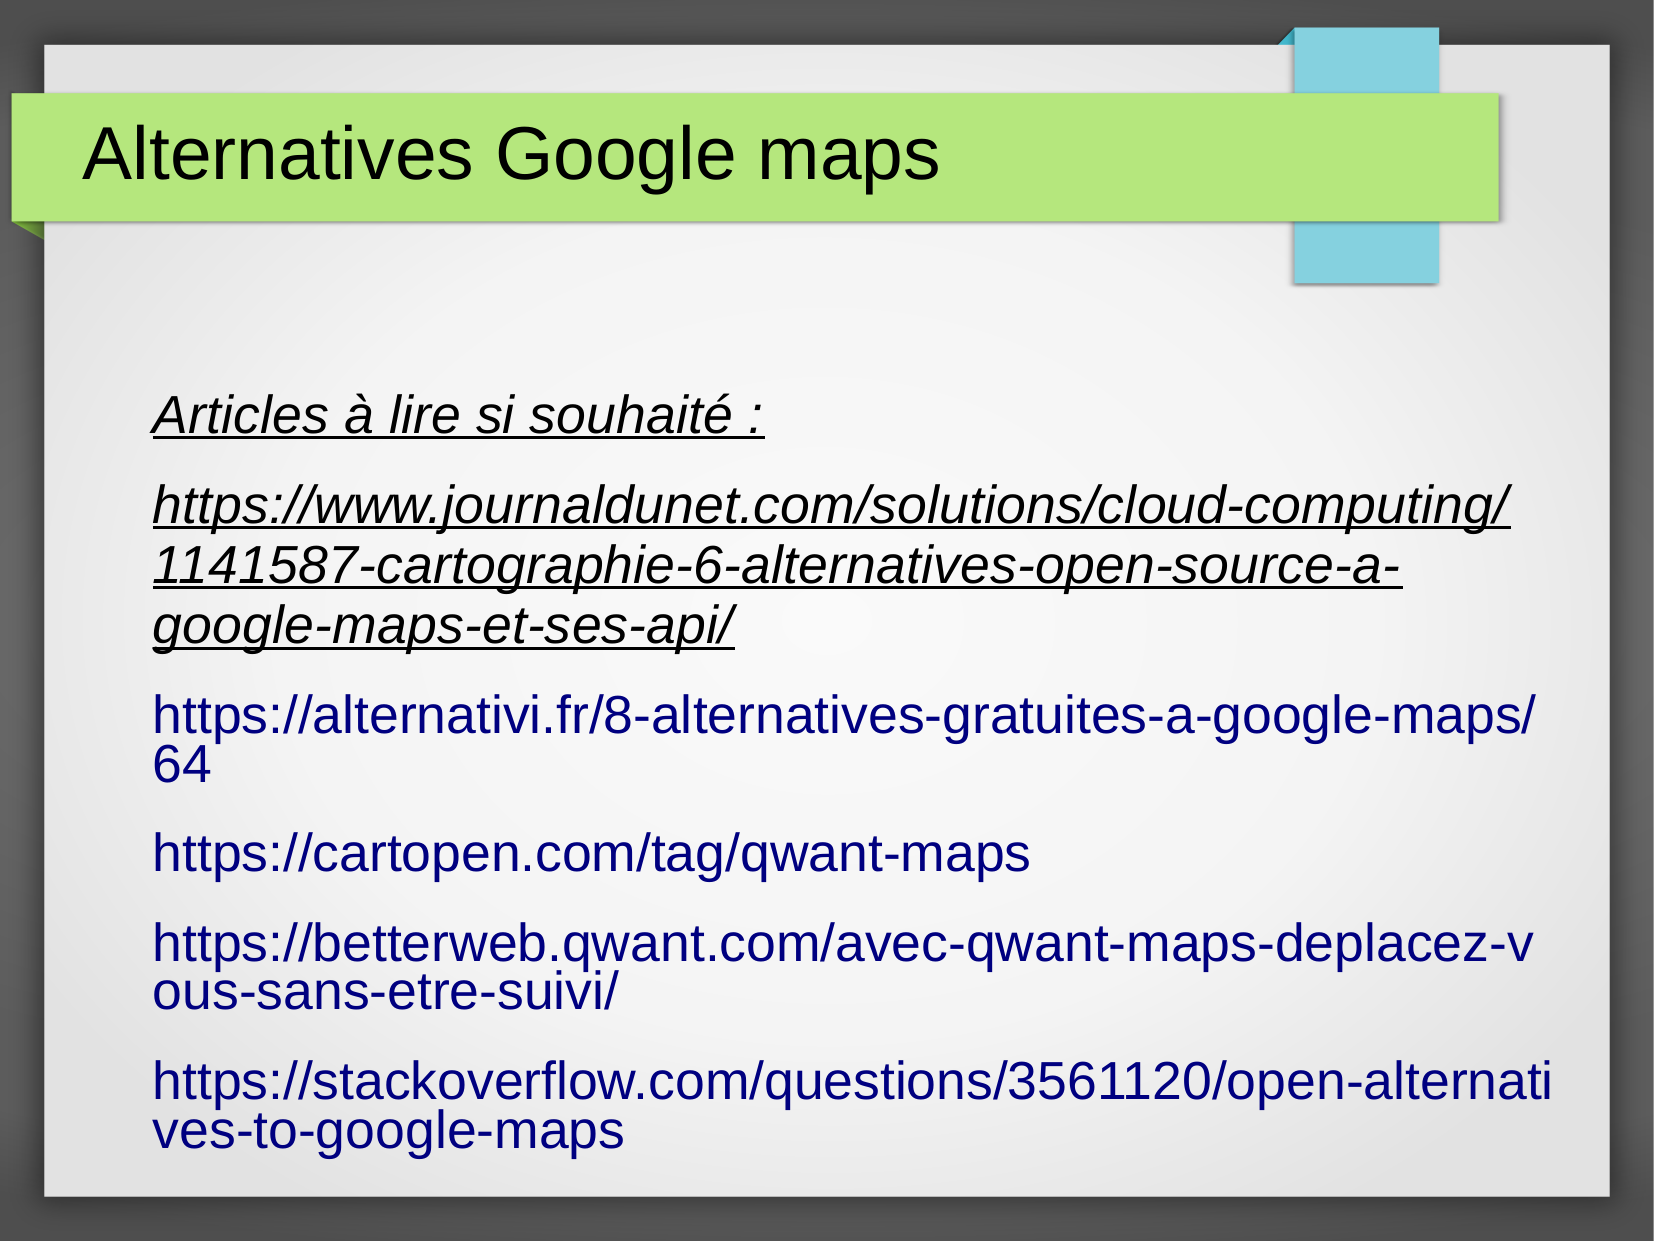

# Alternatives Google maps
Articles à lire si souhaité :
https://www.journaldunet.com/solutions/cloud-computing/1141587-cartographie-6-alternatives-open-source-a-google-maps-et-ses-api/
https://alternativi.fr/8-alternatives-gratuites-a-google-maps/64
https://cartopen.com/tag/qwant-maps
https://betterweb.qwant.com/avec-qwant-maps-deplacez-vous-sans-etre-suivi/
https://stackoverflow.com/questions/3561120/open-alternatives-to-google-maps